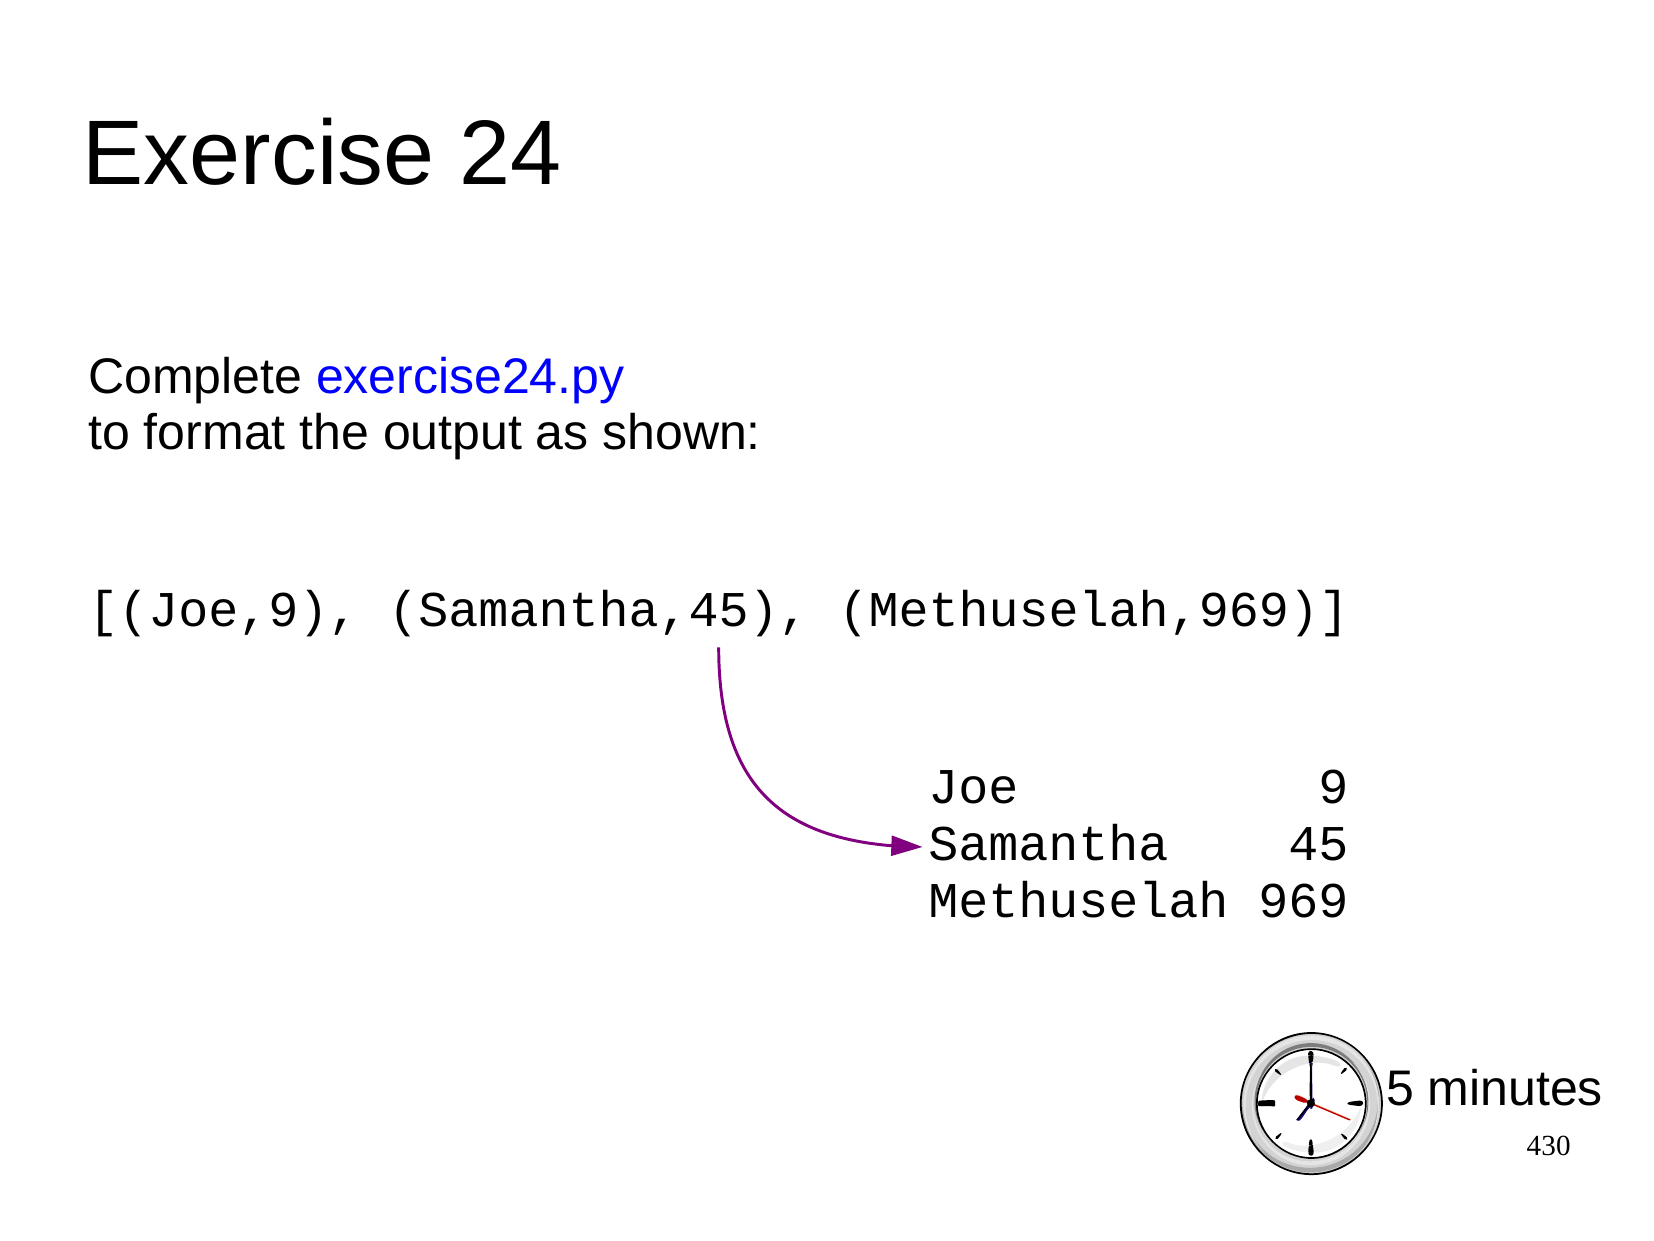

# Exercise 24
Complete exercise24.py
to format the output as shown:
[(Joe,9), (Samantha,45), (Methuselah,969)]
Joe 9
Samantha 45
Methuselah 969
5 minutes
430